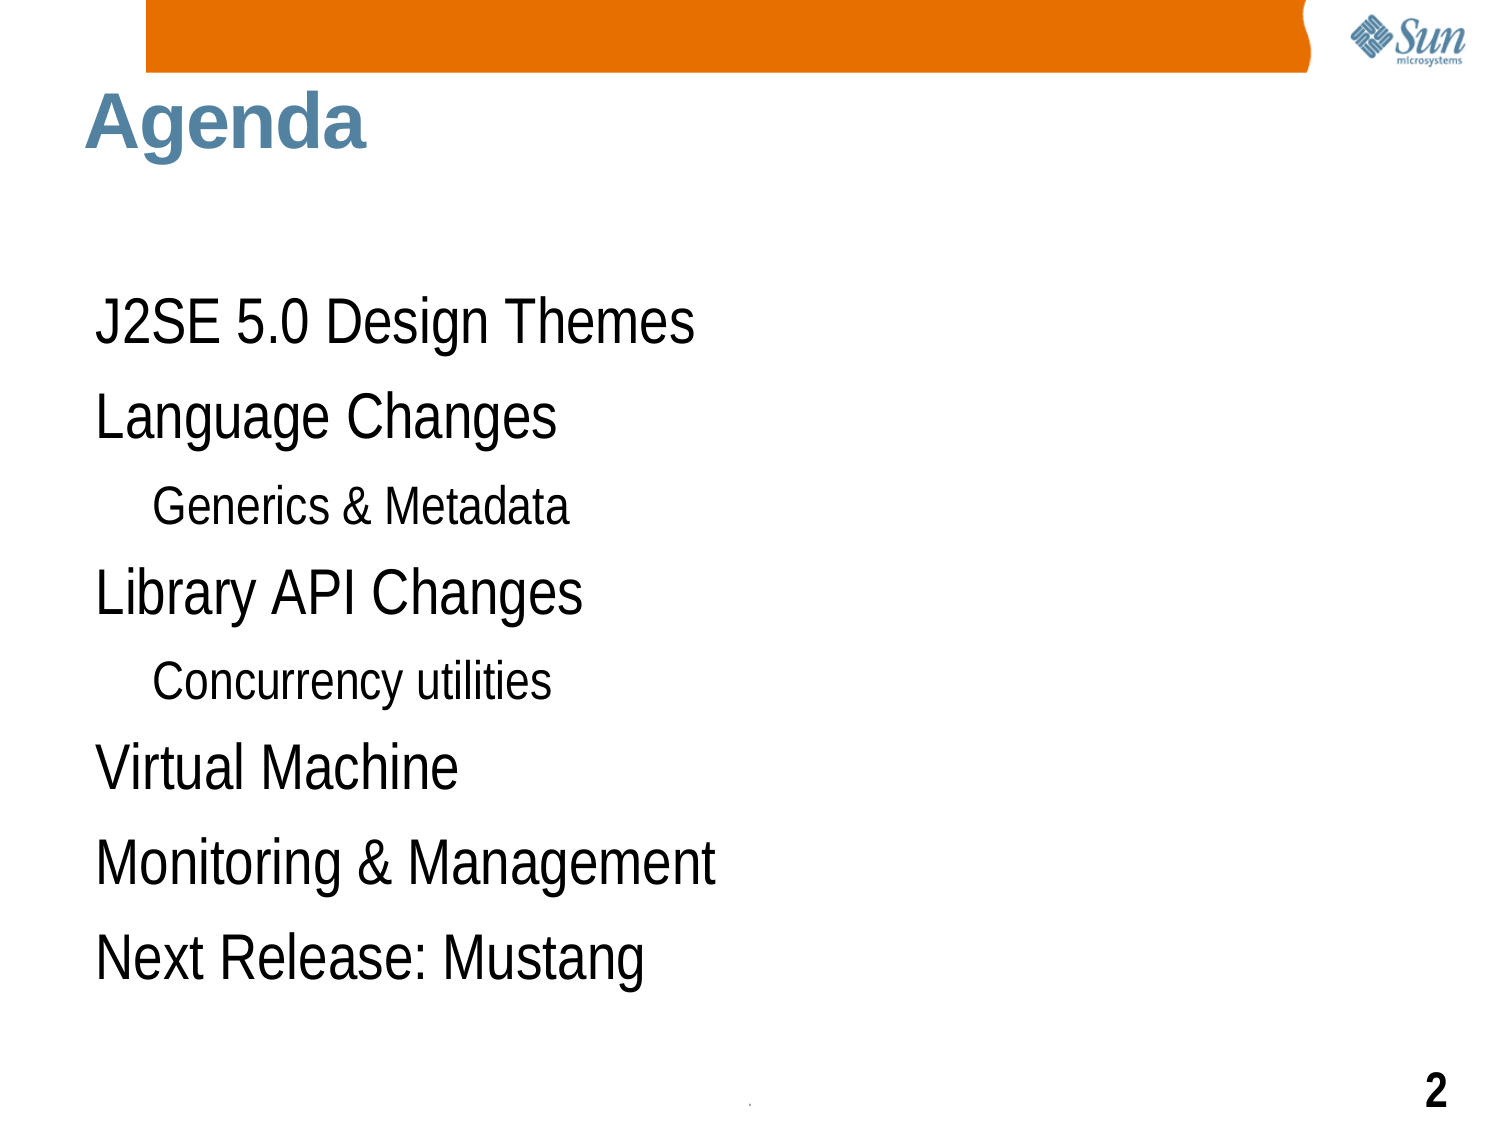

# Agenda
J2SE 5.0 Design Themes
Language Changes
Generics & Metadata
Library API Changes
Concurrency utilities
Virtual Machine
Monitoring & Management
Next Release: Mustang